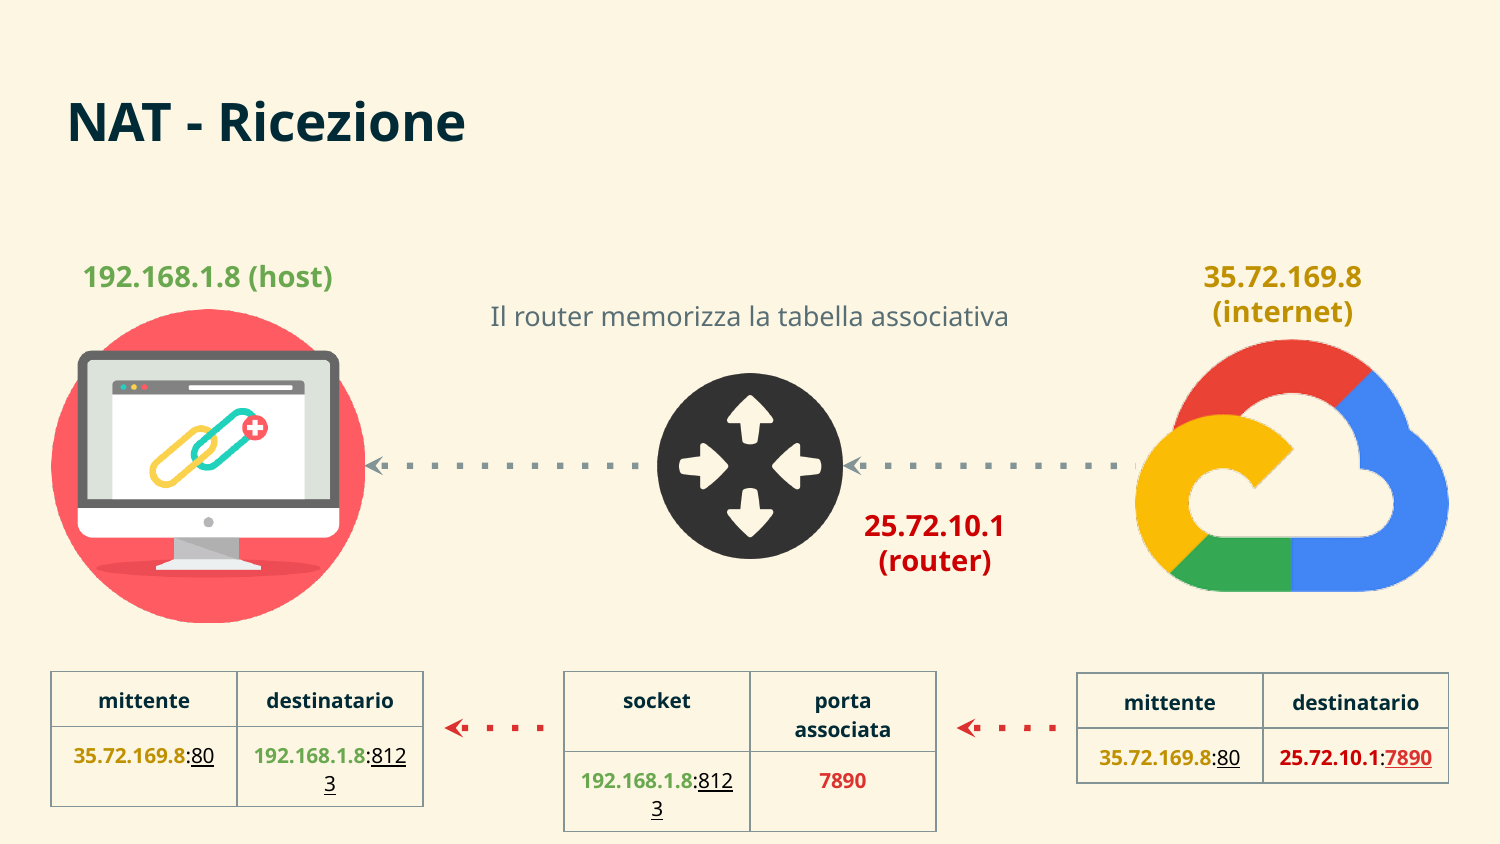

# NAT - Ricezione
192.168.1.8 (host)
35.72.169.8 (internet)
Il router memorizza la tabella associativa
25.72.10.1
(router)
| mittente | destinatario |
| --- | --- |
| 35.72.169.8:80 | 192.168.1.8:8123 |
| socket | porta associata |
| --- | --- |
| 192.168.1.8:8123 | 7890 |
| mittente | destinatario |
| --- | --- |
| 35.72.169.8:80 | 25.72.10.1:7890 |